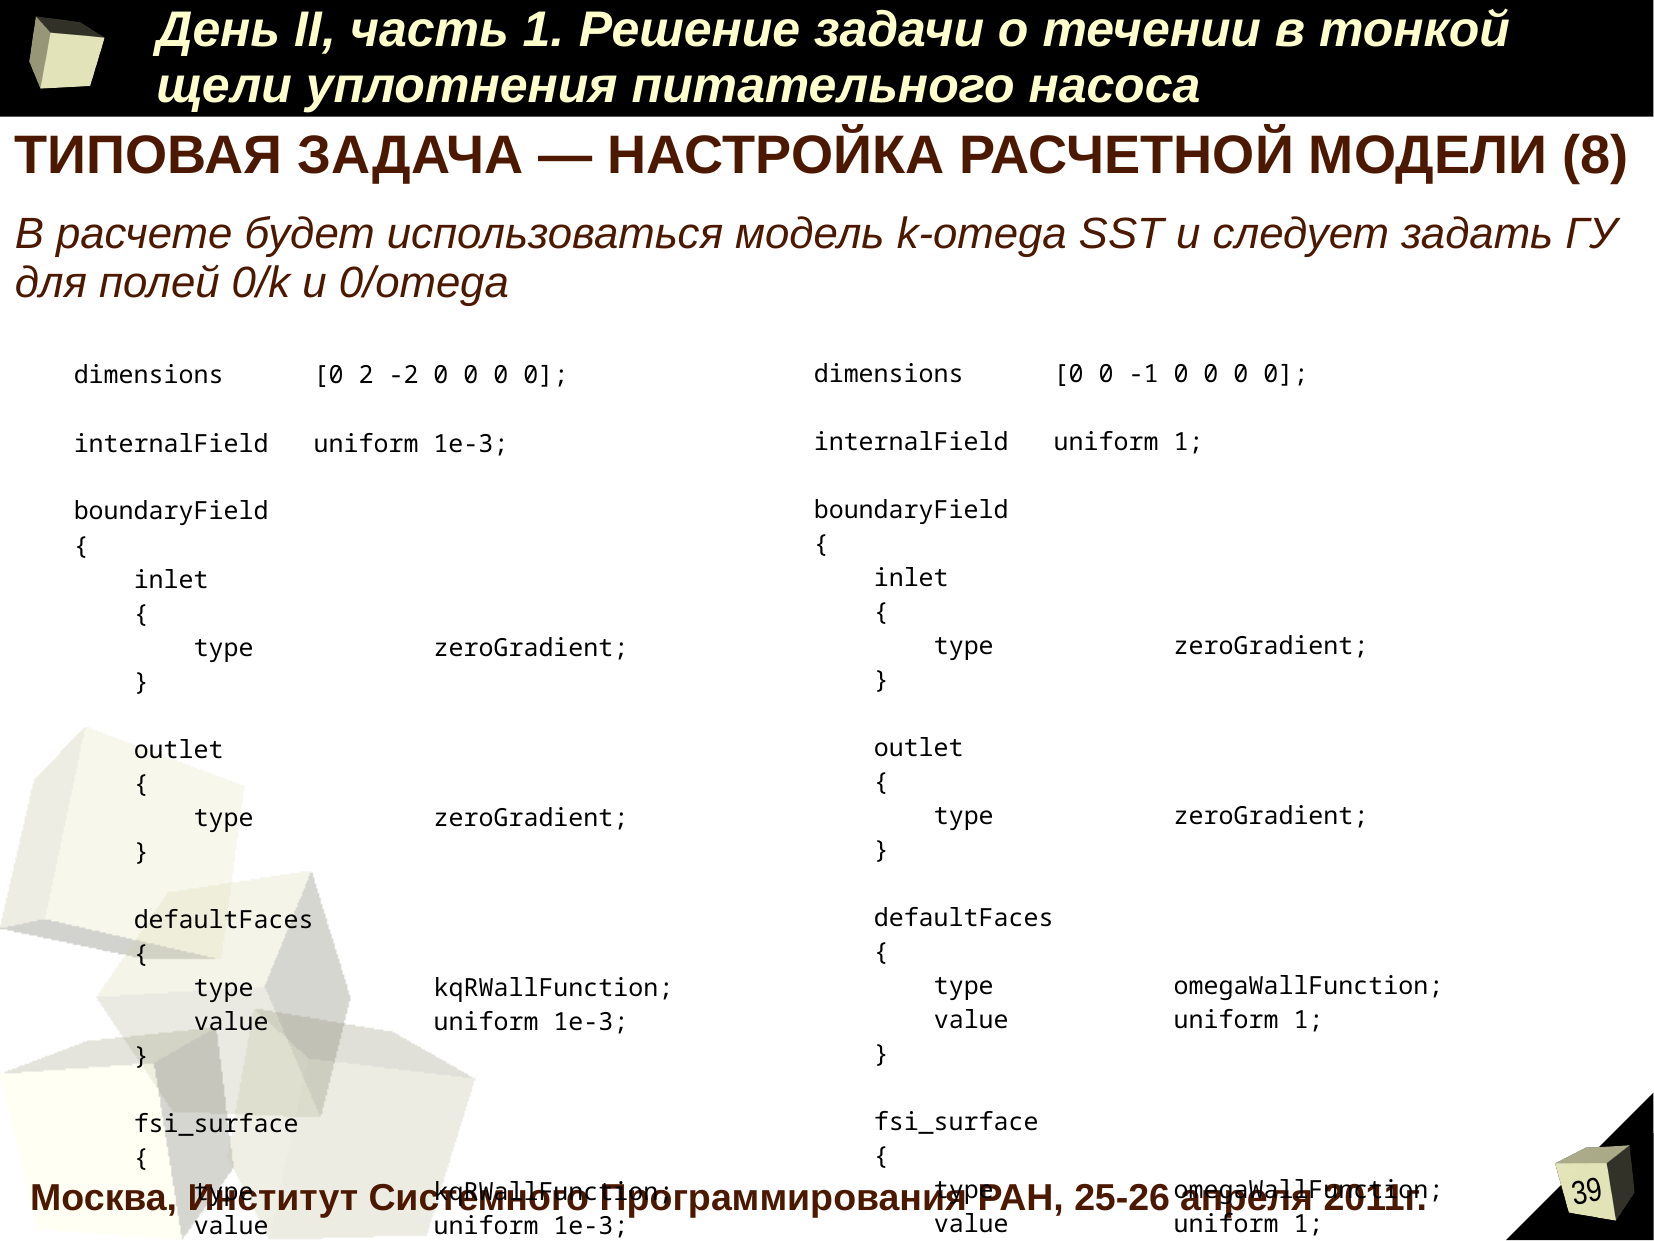

ТИПОВАЯ ЗАДАЧА — НАСТРОЙКА РАСЧЕТНОЙ МОДЕЛИ (8)
В расчете будет использоваться модель k-omega SST и следует задать ГУ для полей 0/k и 0/omega
dimensions [0 0 -1 0 0 0 0];
internalField uniform 1;
boundaryField
{
 inlet
 {
 type zeroGradient;
 }
 outlet
 {
 type zeroGradient;
 }
 defaultFaces
 {
 type omegaWallFunction;
 value uniform 1;
 }
 fsi_surface
 {
 type omegaWallFunction;
 value uniform 1;
 }
}
dimensions [0 2 -2 0 0 0 0];
internalField uniform 1e-3;
boundaryField
{
 inlet
 {
 type zeroGradient;
 }
 outlet
 {
 type zeroGradient;
 }
 defaultFaces
 {
 type kqRWallFunction;
 value uniform 1e-3;
 }
 fsi_surface
 {
 type kqRWallFunction;
 value uniform 1e-3;
 }
}